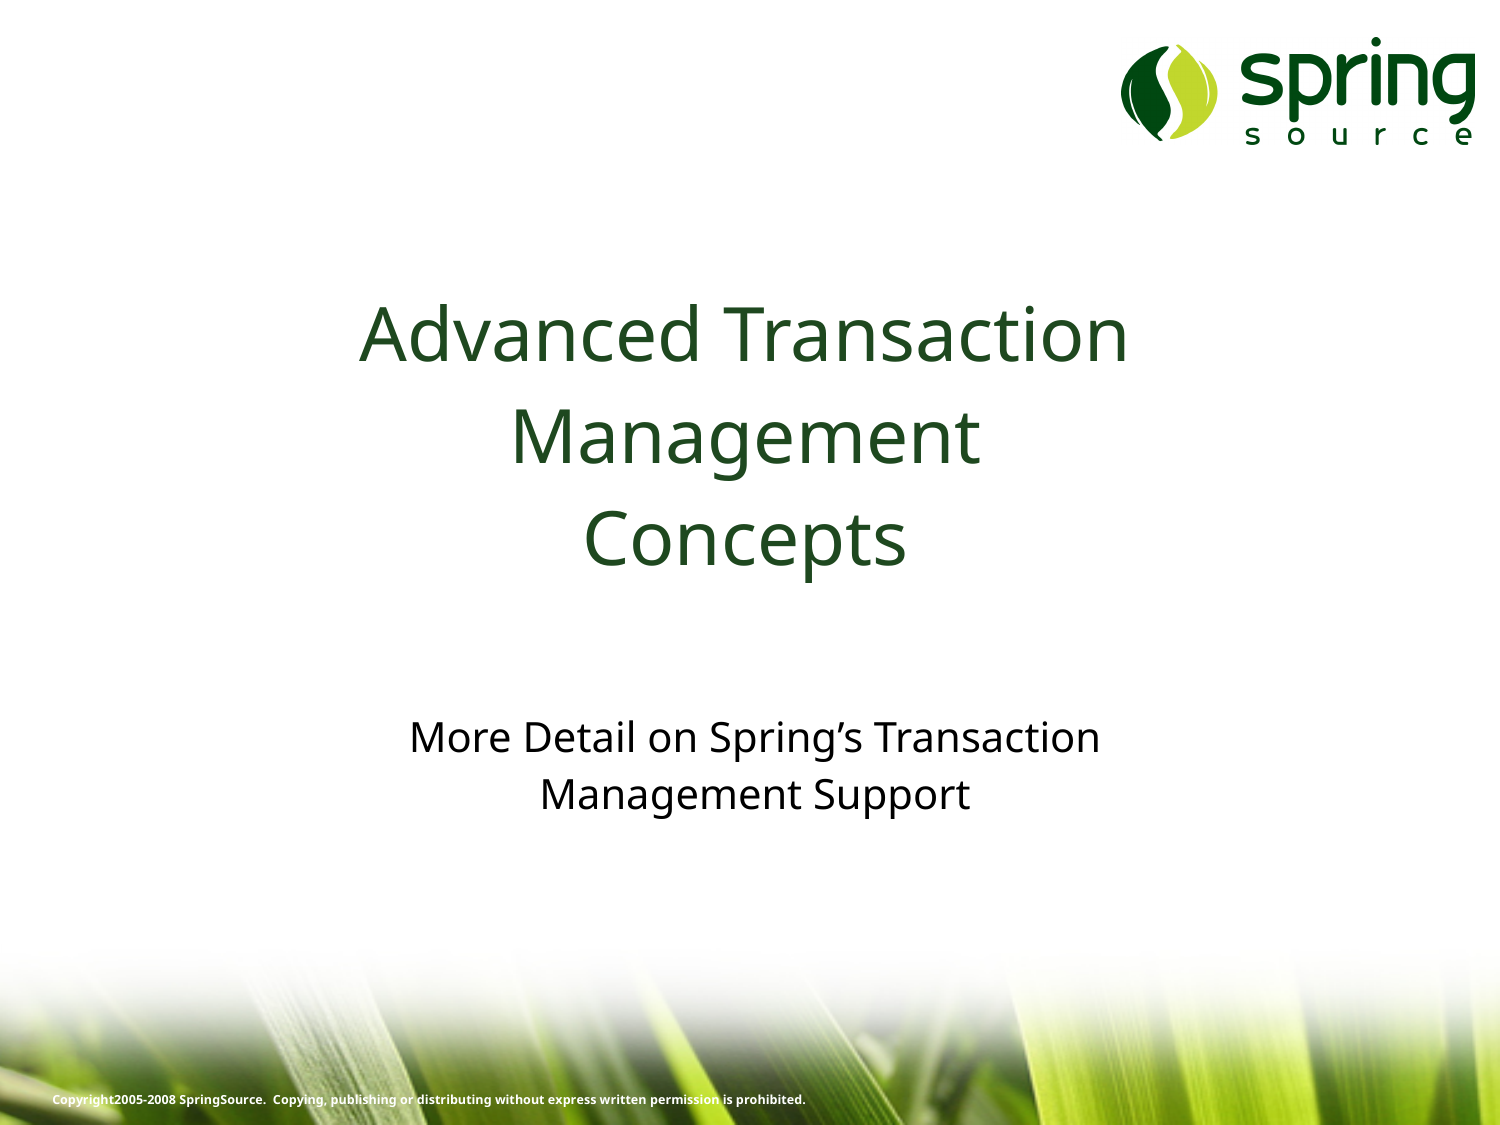

# Advanced Transaction Management Concepts
More Detail on Spring’s Transaction Management Support